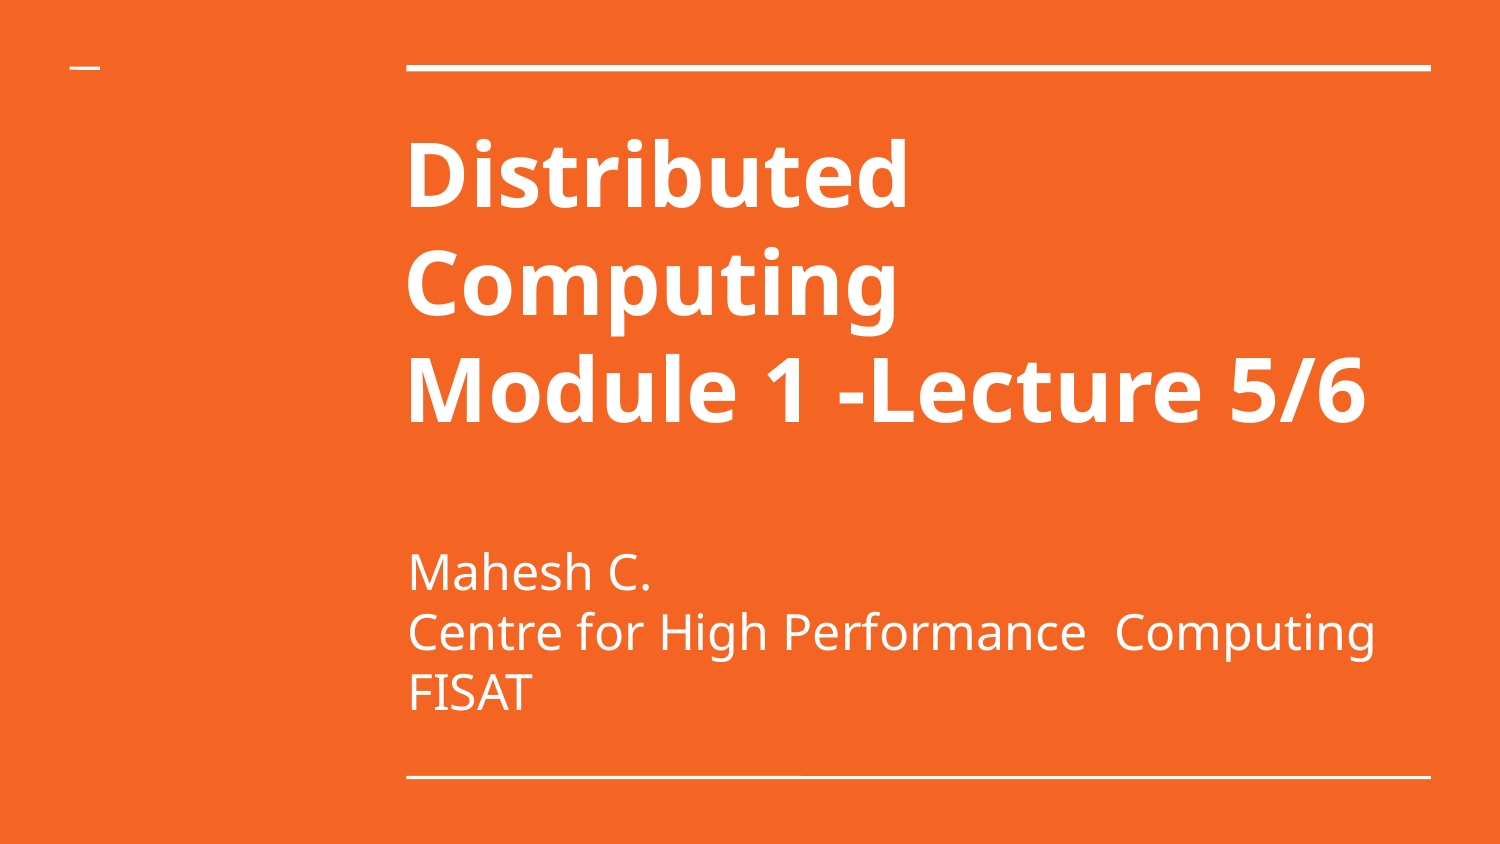

# Distributed Computing Module 1 -Lecture 5/6
Mahesh C.
Centre for High Performance Computing
FISAT